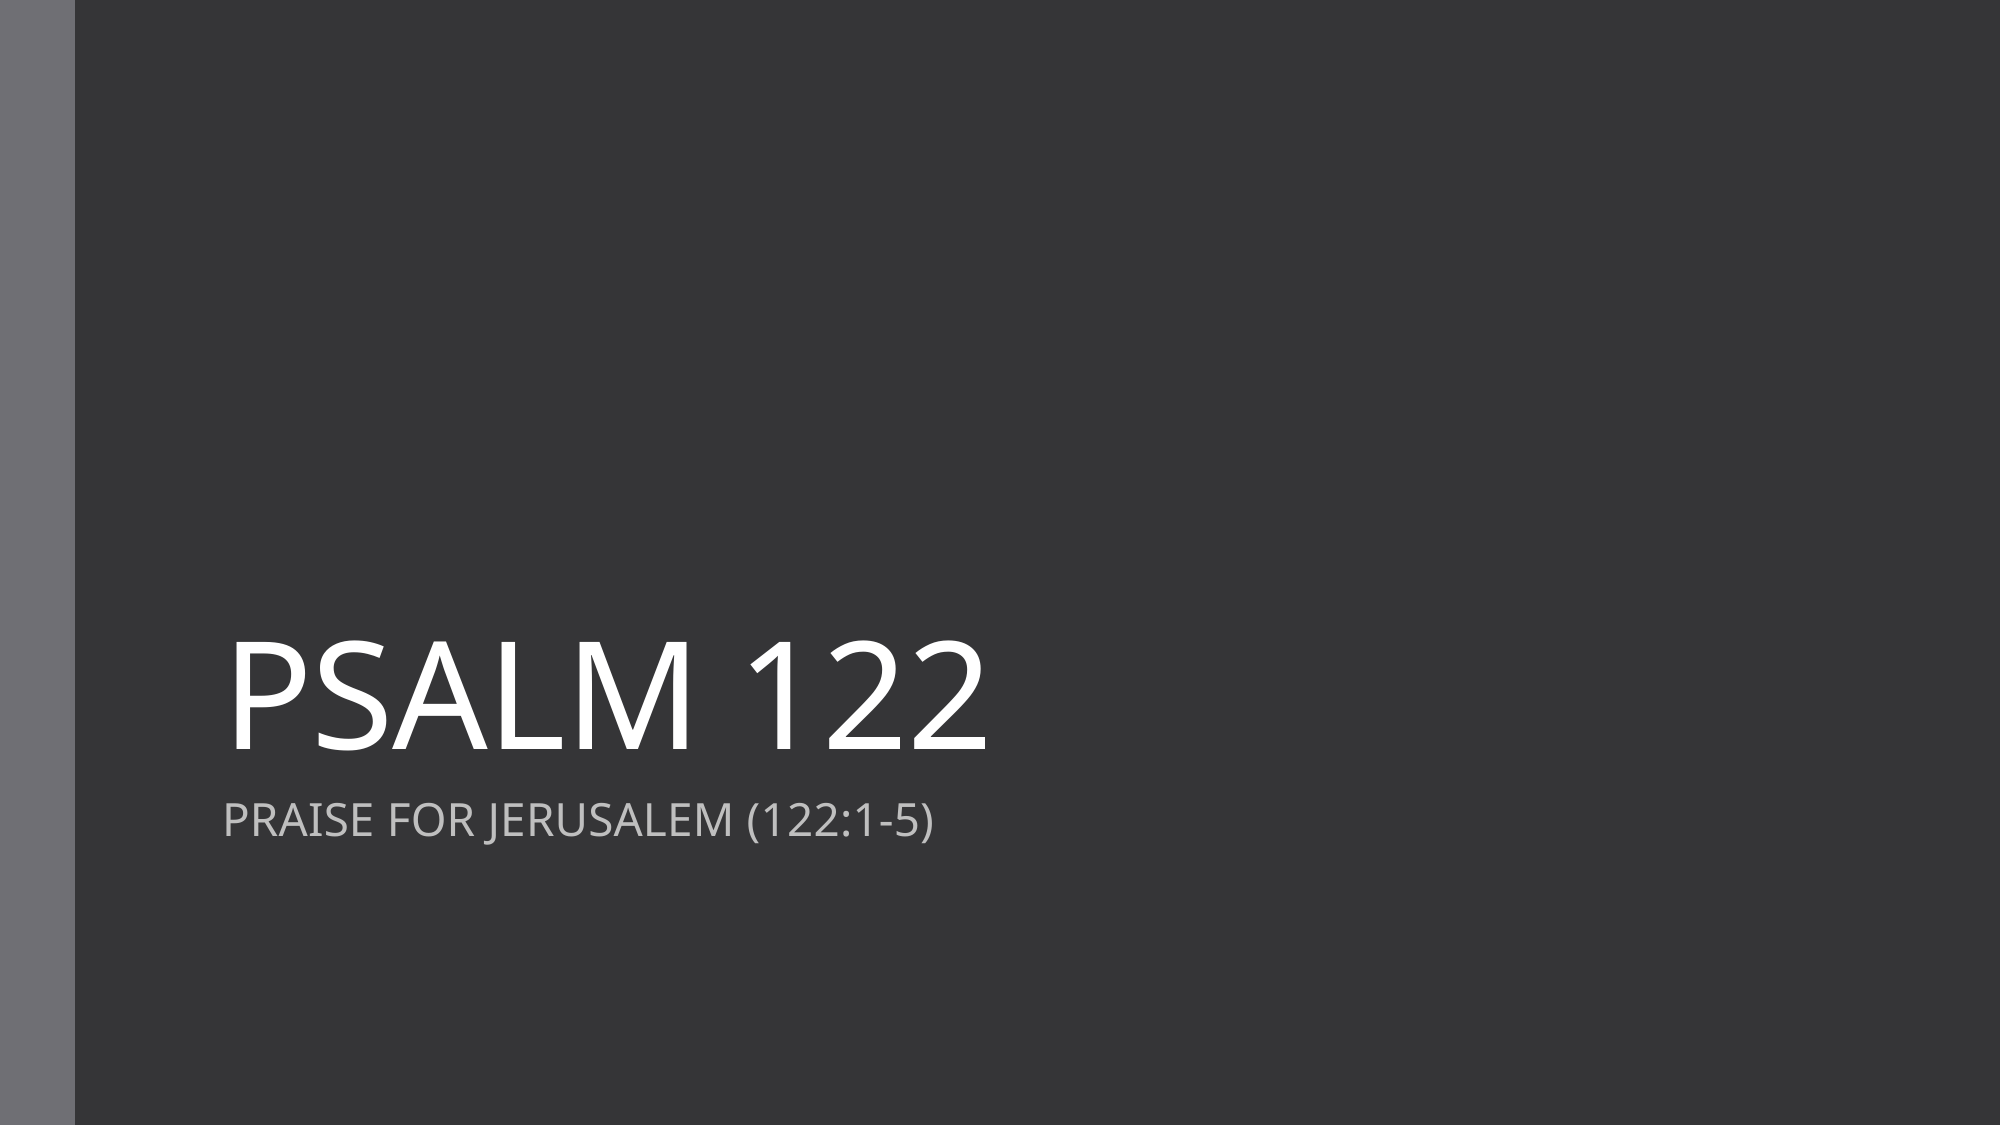

# PSALM 122
PRAISE FOR JERUSALEM (122:1-5)